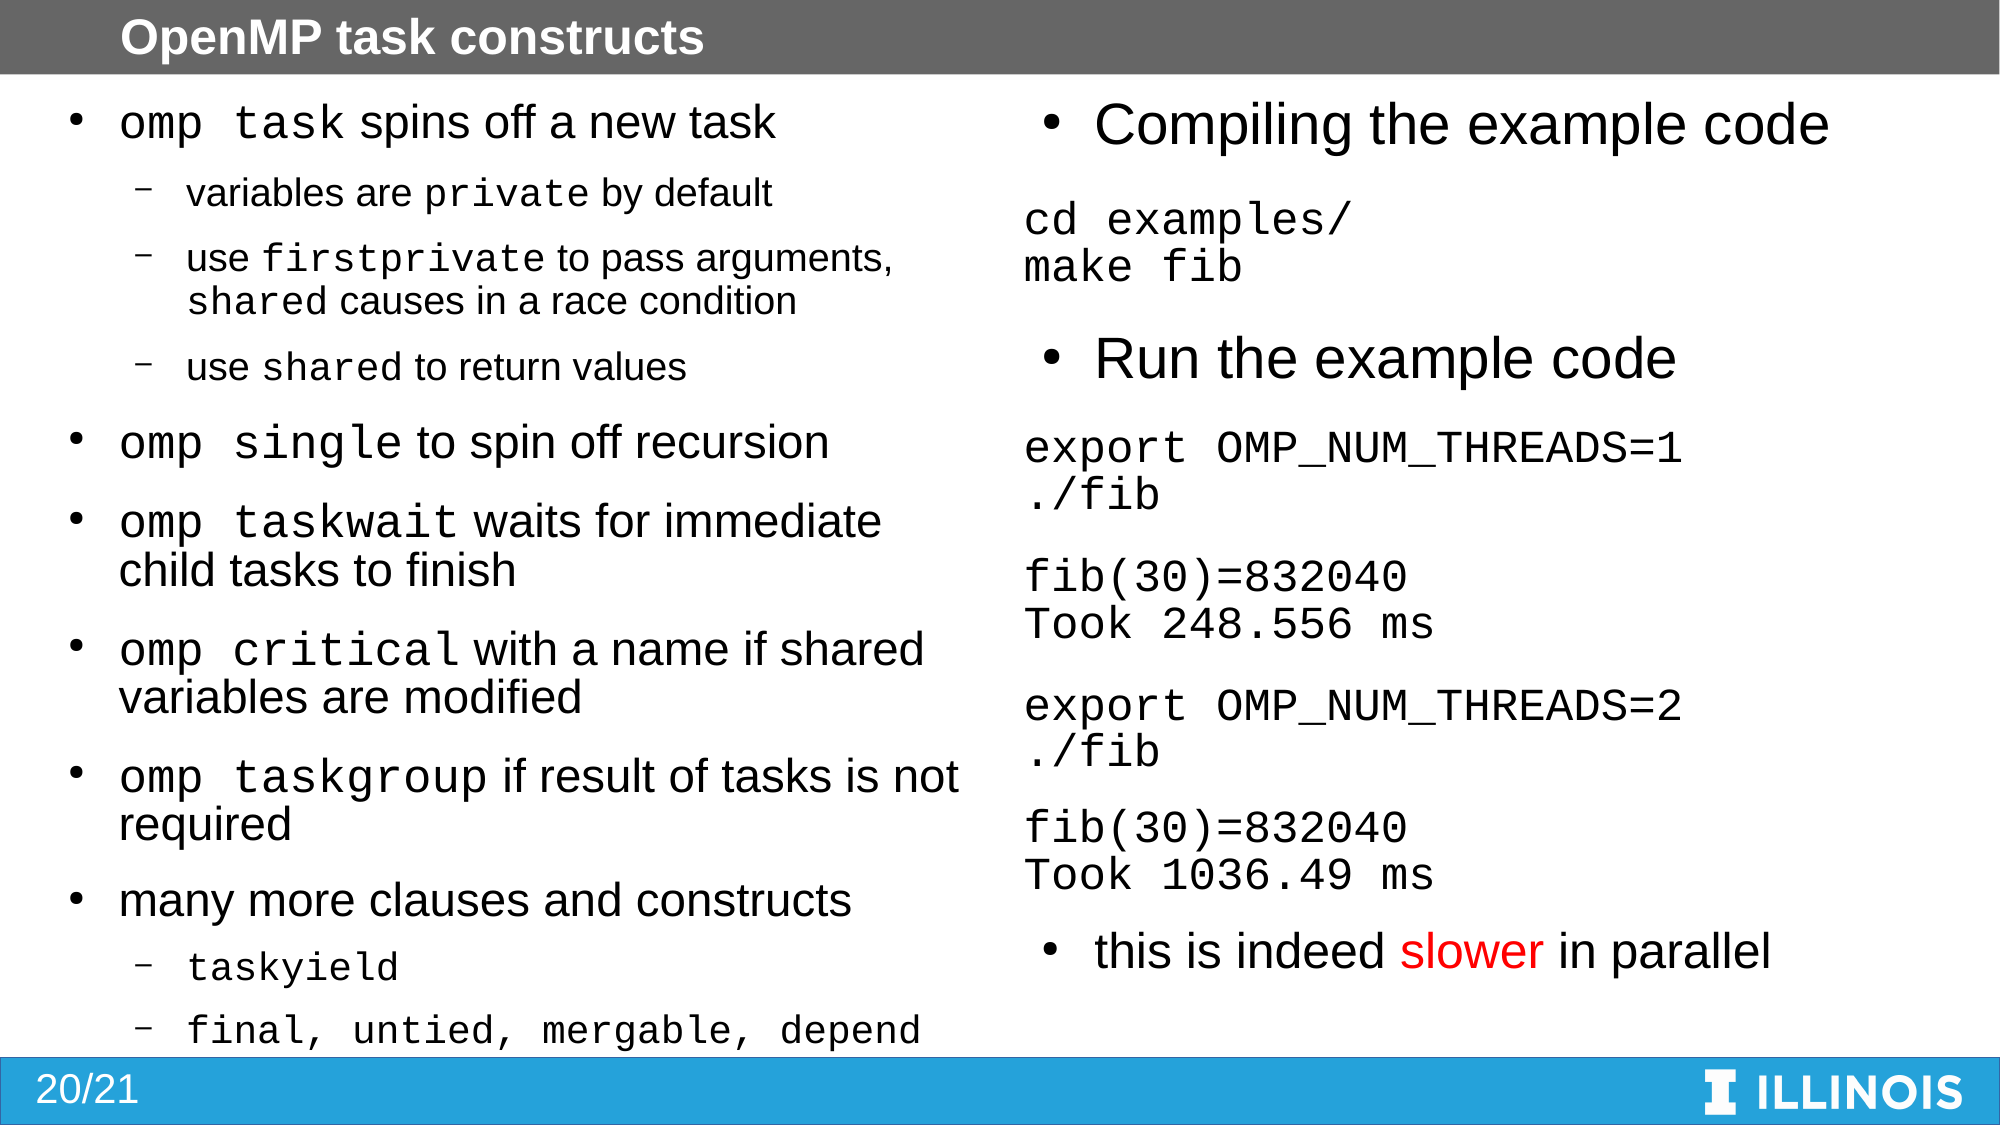

# OpenMP task constructs
omp task spins off a new task
variables are private by default
use firstprivate to pass arguments, shared causes in a race condition
use shared to return values
omp single to spin off recursion
omp taskwait waits for immediate child tasks to finish
omp critical with a name if shared variables are modified
omp taskgroup if result of tasks is not required
many more clauses and constructs
taskyield
final, untied, mergable, depend
Compiling the example code
cd examples/
make fib
Run the example code
export OMP_NUM_THREADS=1
./fib
fib(30)=832040
Took 248.556 ms
export OMP_NUM_THREADS=2
./fib
fib(30)=832040
Took 1036.49 ms
this is indeed slower in parallel